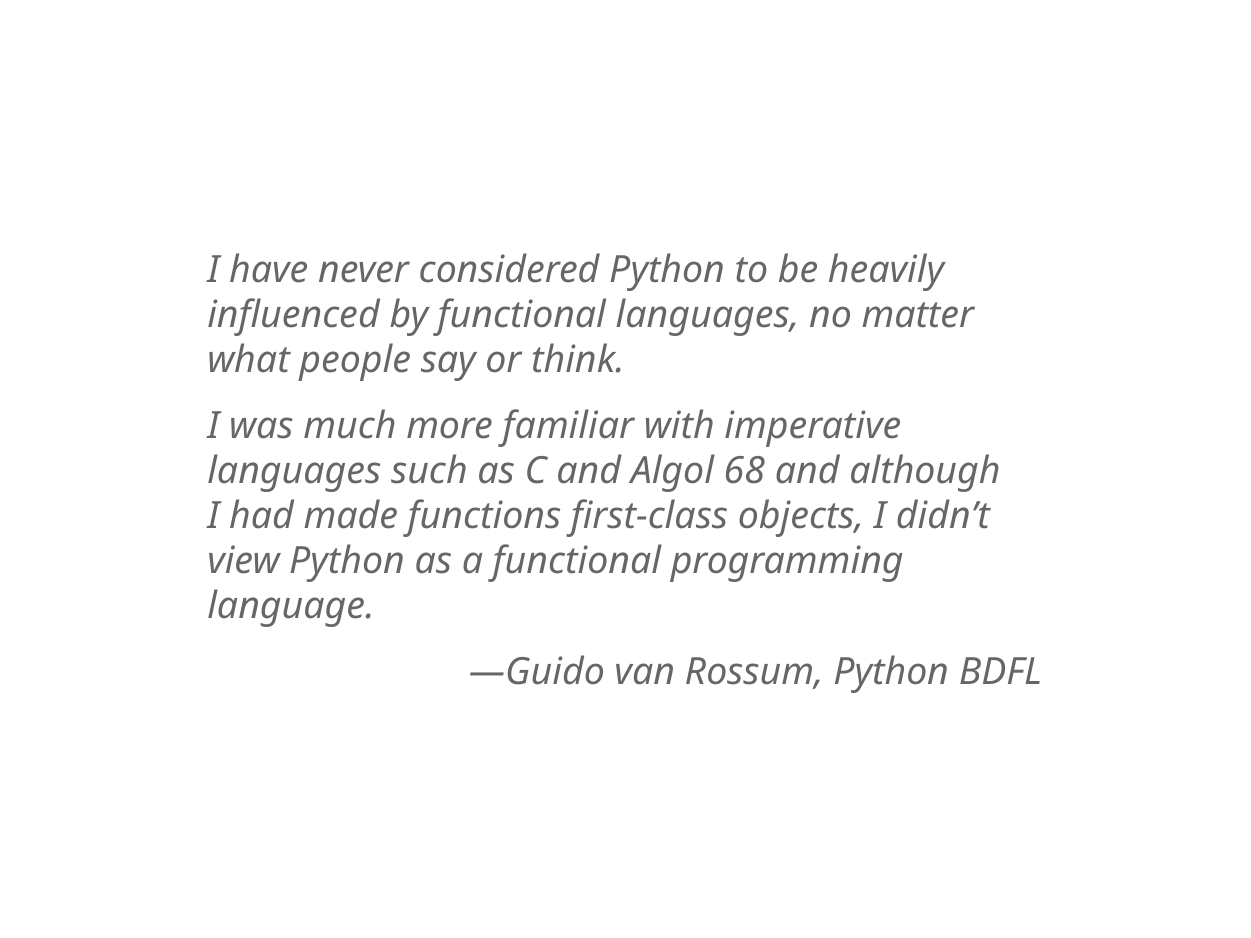

# I have never considered Python to be heavily influenced by functional languages, no matter what people say or think.
I was much more familiar with imperative languages such as C and Algol 68 and although
I had made functions first-class objects, I didn’t view Python as a functional programming language.
—Guido van Rossum, Python BDFL